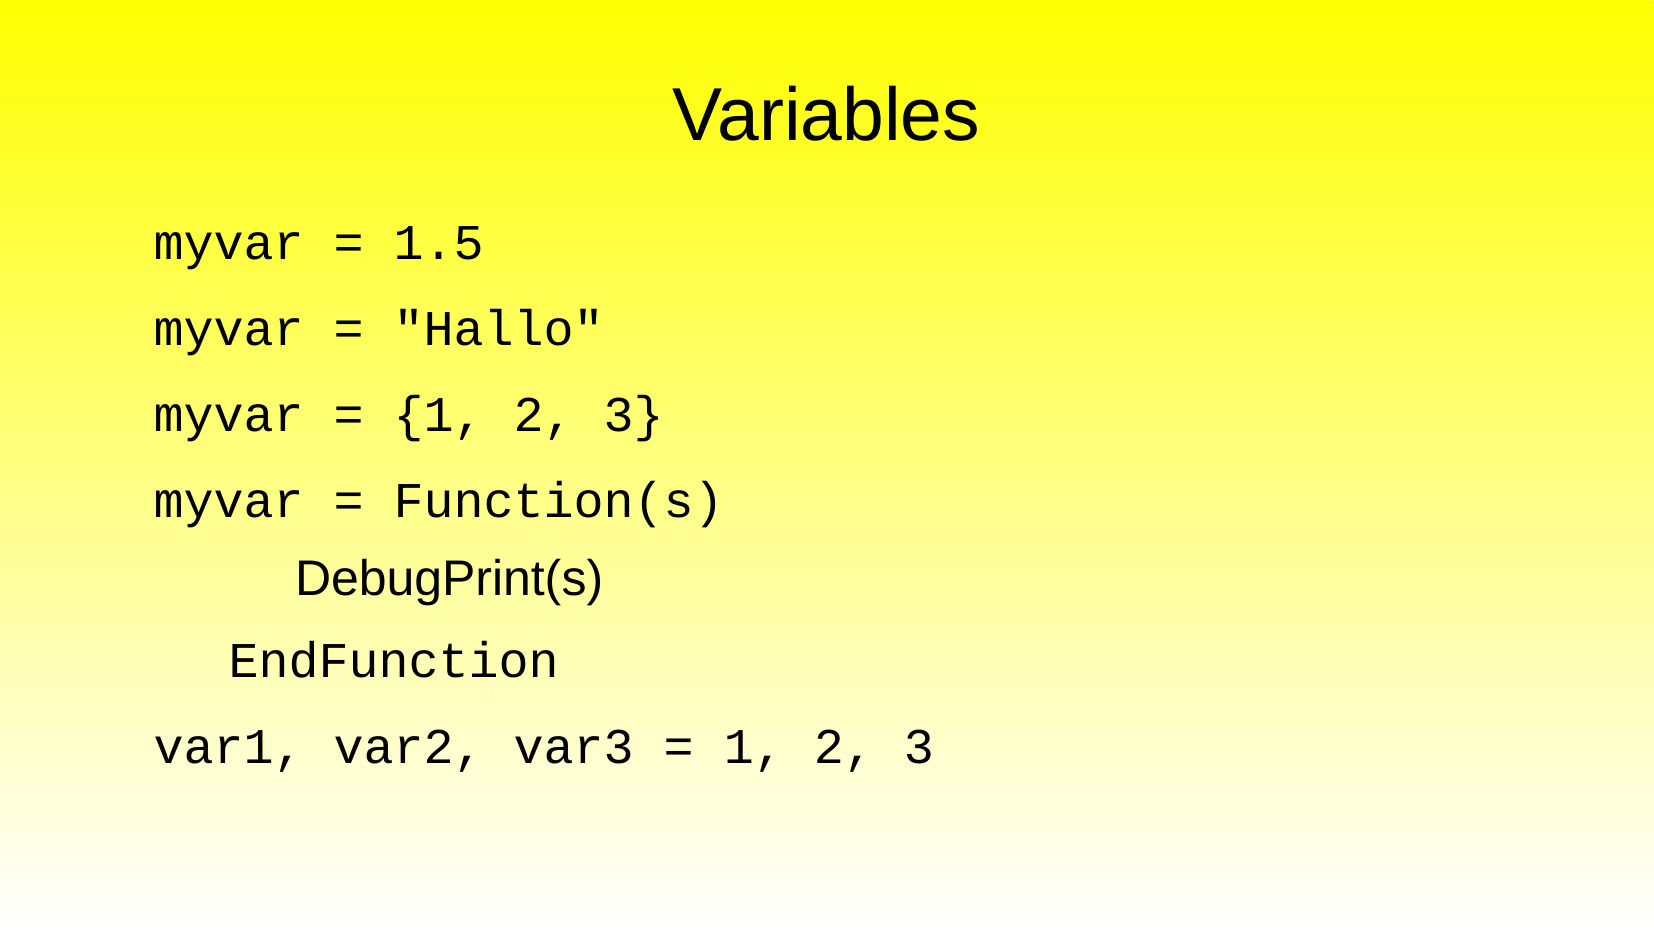

# Variables
myvar = 1.5
myvar = "Hallo"
myvar = {1, 2, 3}
myvar = Function(s)
DebugPrint(s)
 	EndFunction
var1, var2, var3 = 1, 2, 3